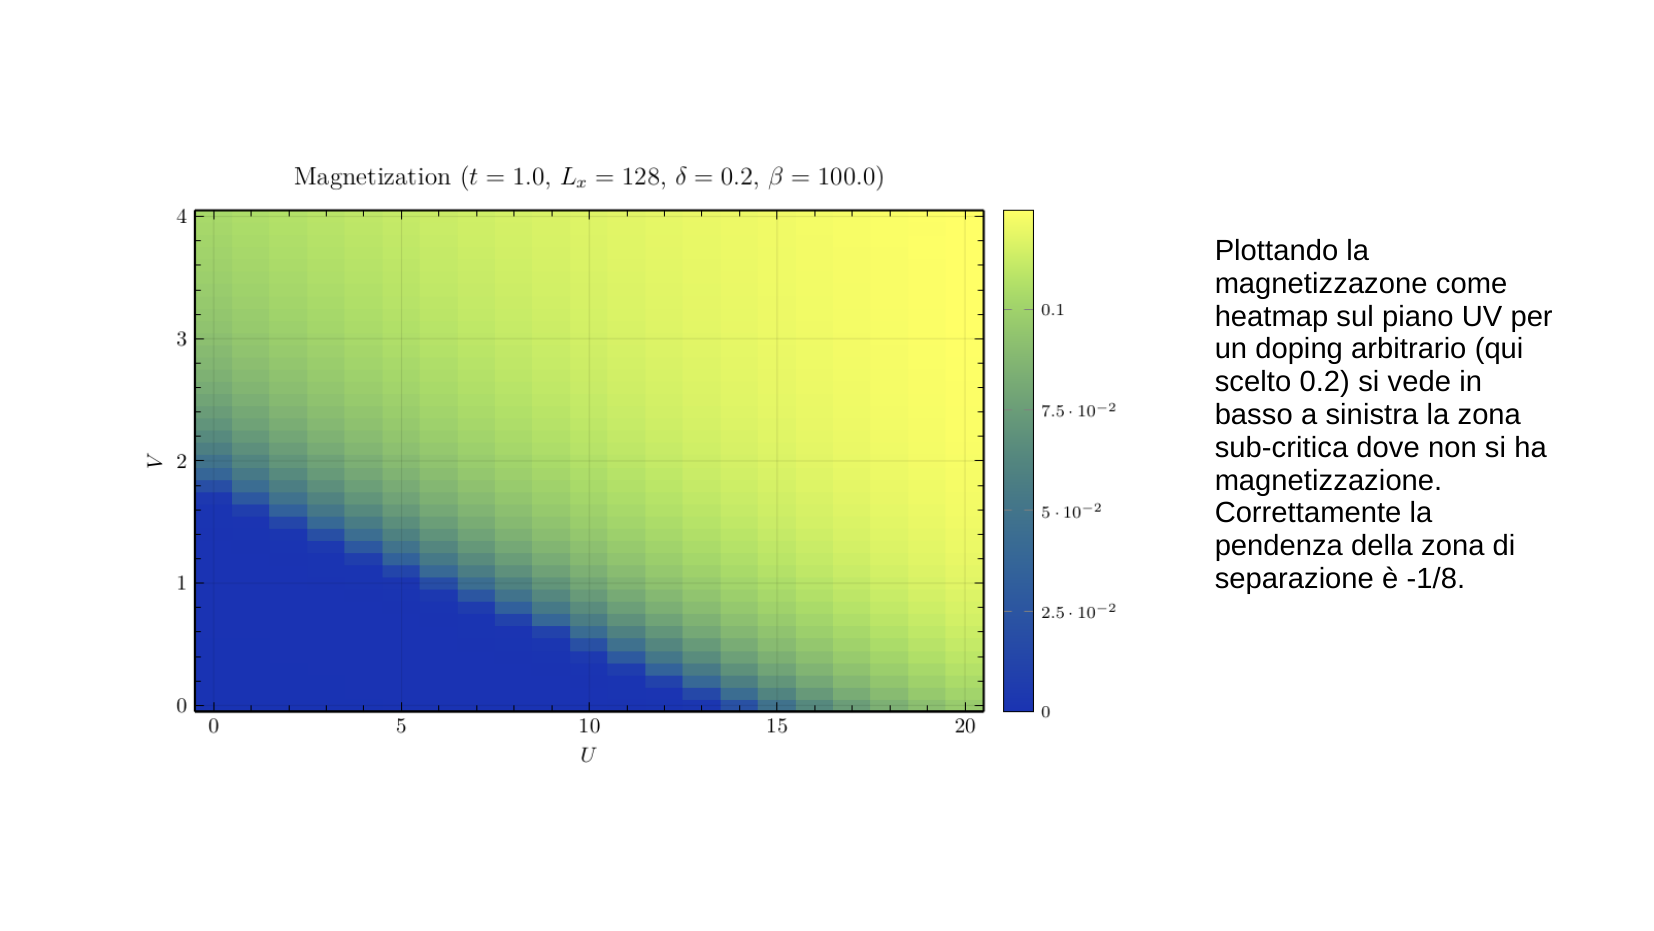

Plottando la magnetizzazone come heatmap sul piano UV per un doping arbitrario (qui scelto 0.2) si vede in basso a sinistra la zona sub-critica dove non si ha magnetizzazione. Correttamente la pendenza della zona di separazione è -1/8.